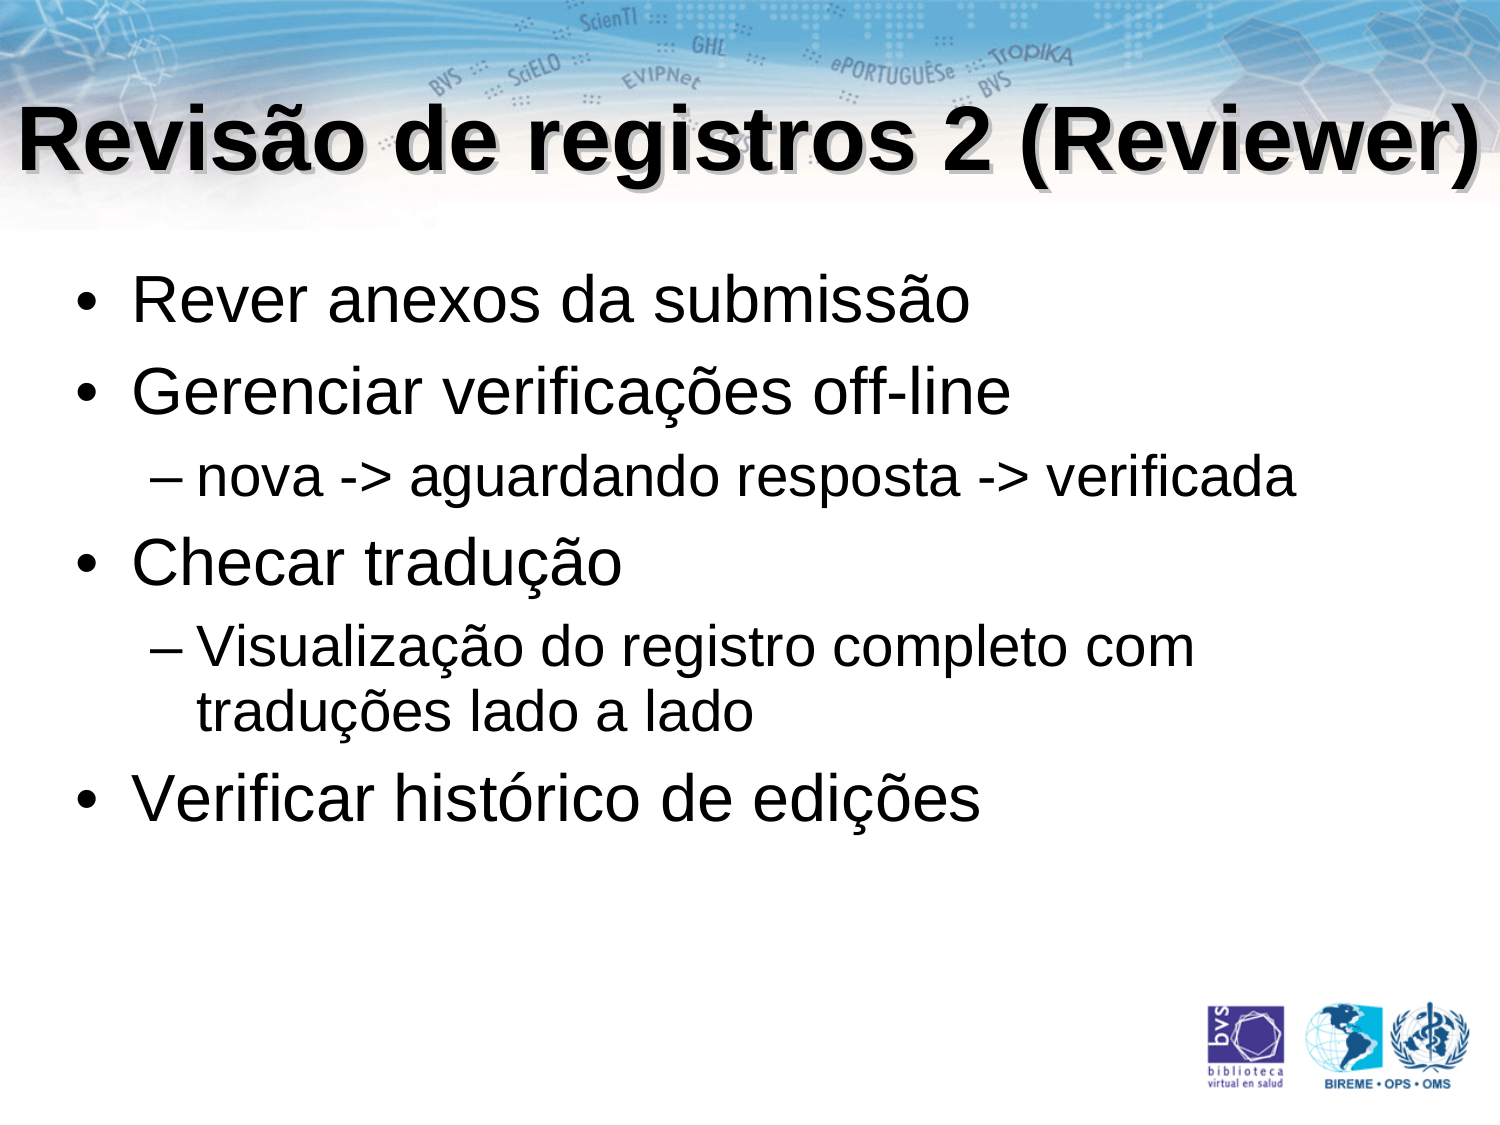

# Revisão de registros 2 (Reviewer)
Rever anexos da submissão
Gerenciar verificações off-line
nova -> aguardando resposta -> verificada
Checar tradução
Visualização do registro completo com traduções lado a lado
Verificar histórico de edições